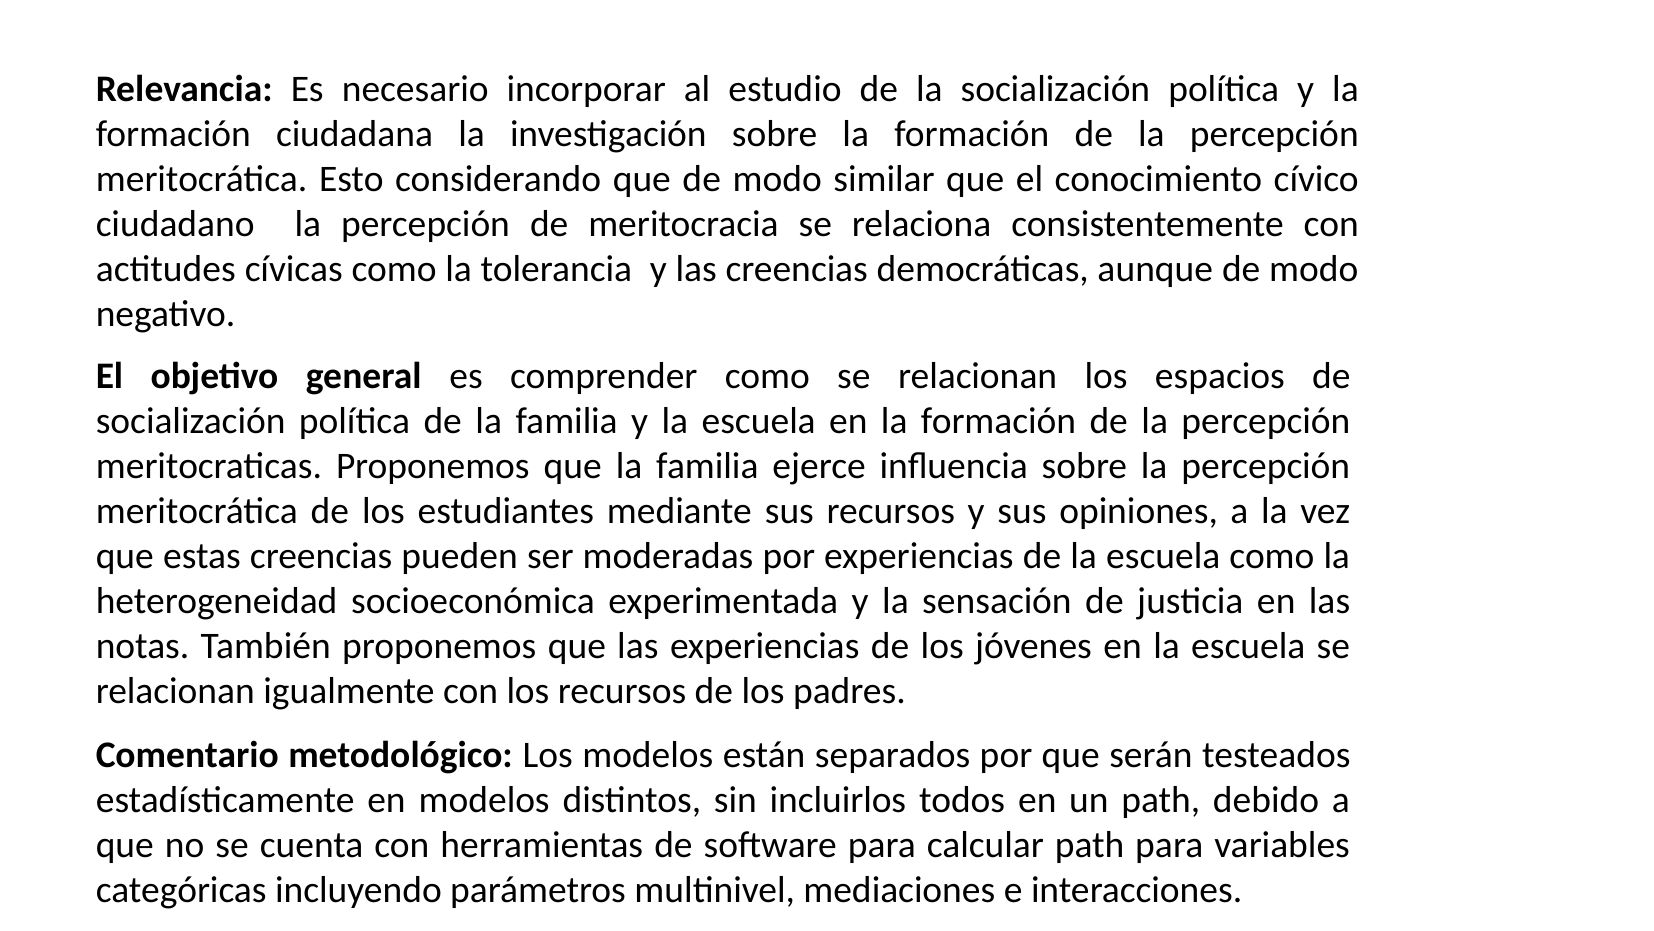

Relevancia: Es necesario incorporar al estudio de la socialización política y la formación ciudadana la investigación sobre la formación de la percepción meritocrática. Esto considerando que de modo similar que el conocimiento cívico ciudadano la percepción de meritocracia se relaciona consistentemente con actitudes cívicas como la tolerancia y las creencias democráticas, aunque de modo negativo.
El objetivo general es comprender como se relacionan los espacios de socialización política de la familia y la escuela en la formación de la percepción meritocraticas. Proponemos que la familia ejerce influencia sobre la percepción meritocrática de los estudiantes mediante sus recursos y sus opiniones, a la vez que estas creencias pueden ser moderadas por experiencias de la escuela como la heterogeneidad socioeconómica experimentada y la sensación de justicia en las notas. También proponemos que las experiencias de los jóvenes en la escuela se relacionan igualmente con los recursos de los padres.
Comentario metodológico: Los modelos están separados por que serán testeados estadísticamente en modelos distintos, sin incluirlos todos en un path, debido a que no se cuenta con herramientas de software para calcular path para variables categóricas incluyendo parámetros multinivel, mediaciones e interacciones.